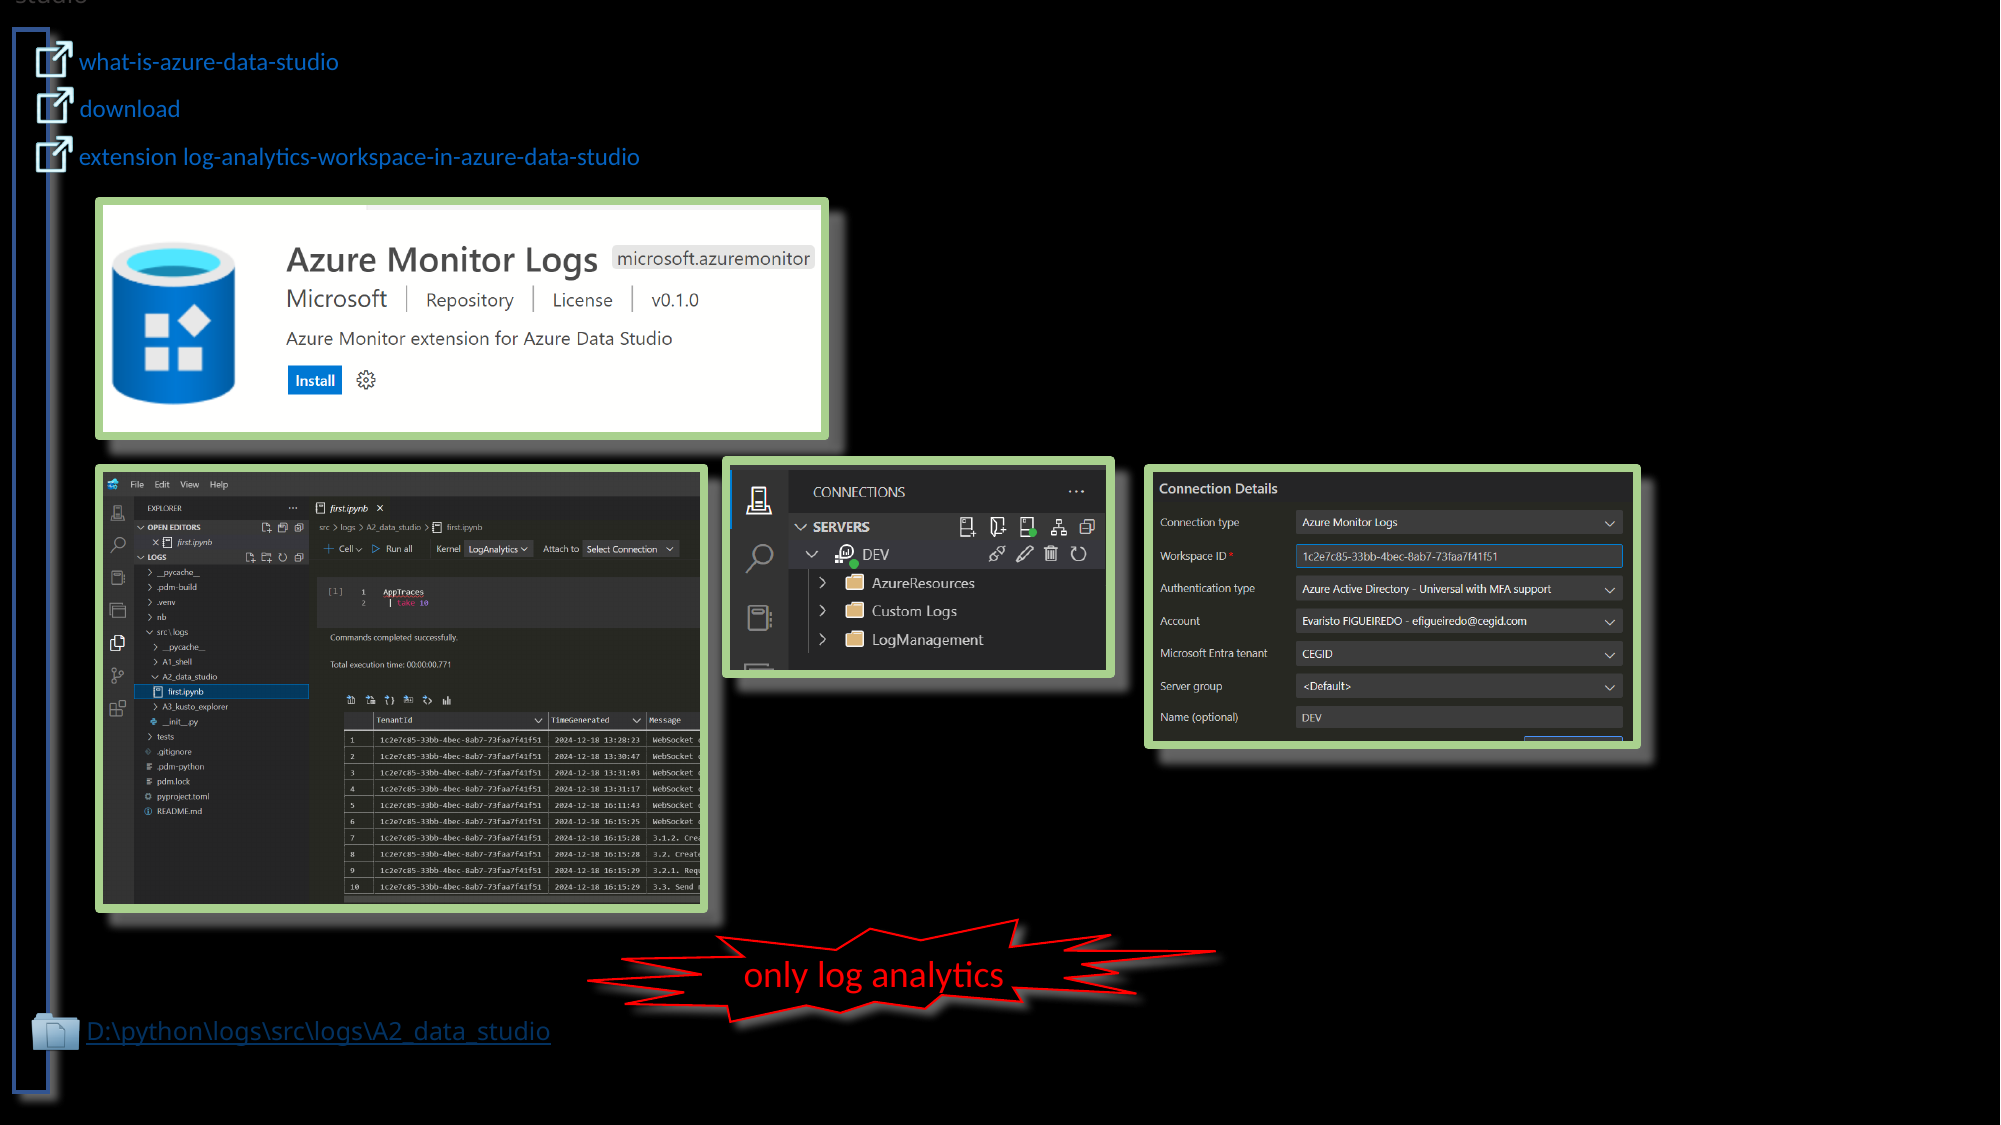

# 7.2.1 azure data studio
what-is-azure-data-studio
download
extension log-analytics-workspace-in-azure-data-studio
only log analytics
D:\python\logs\src\logs\A2_data_studio